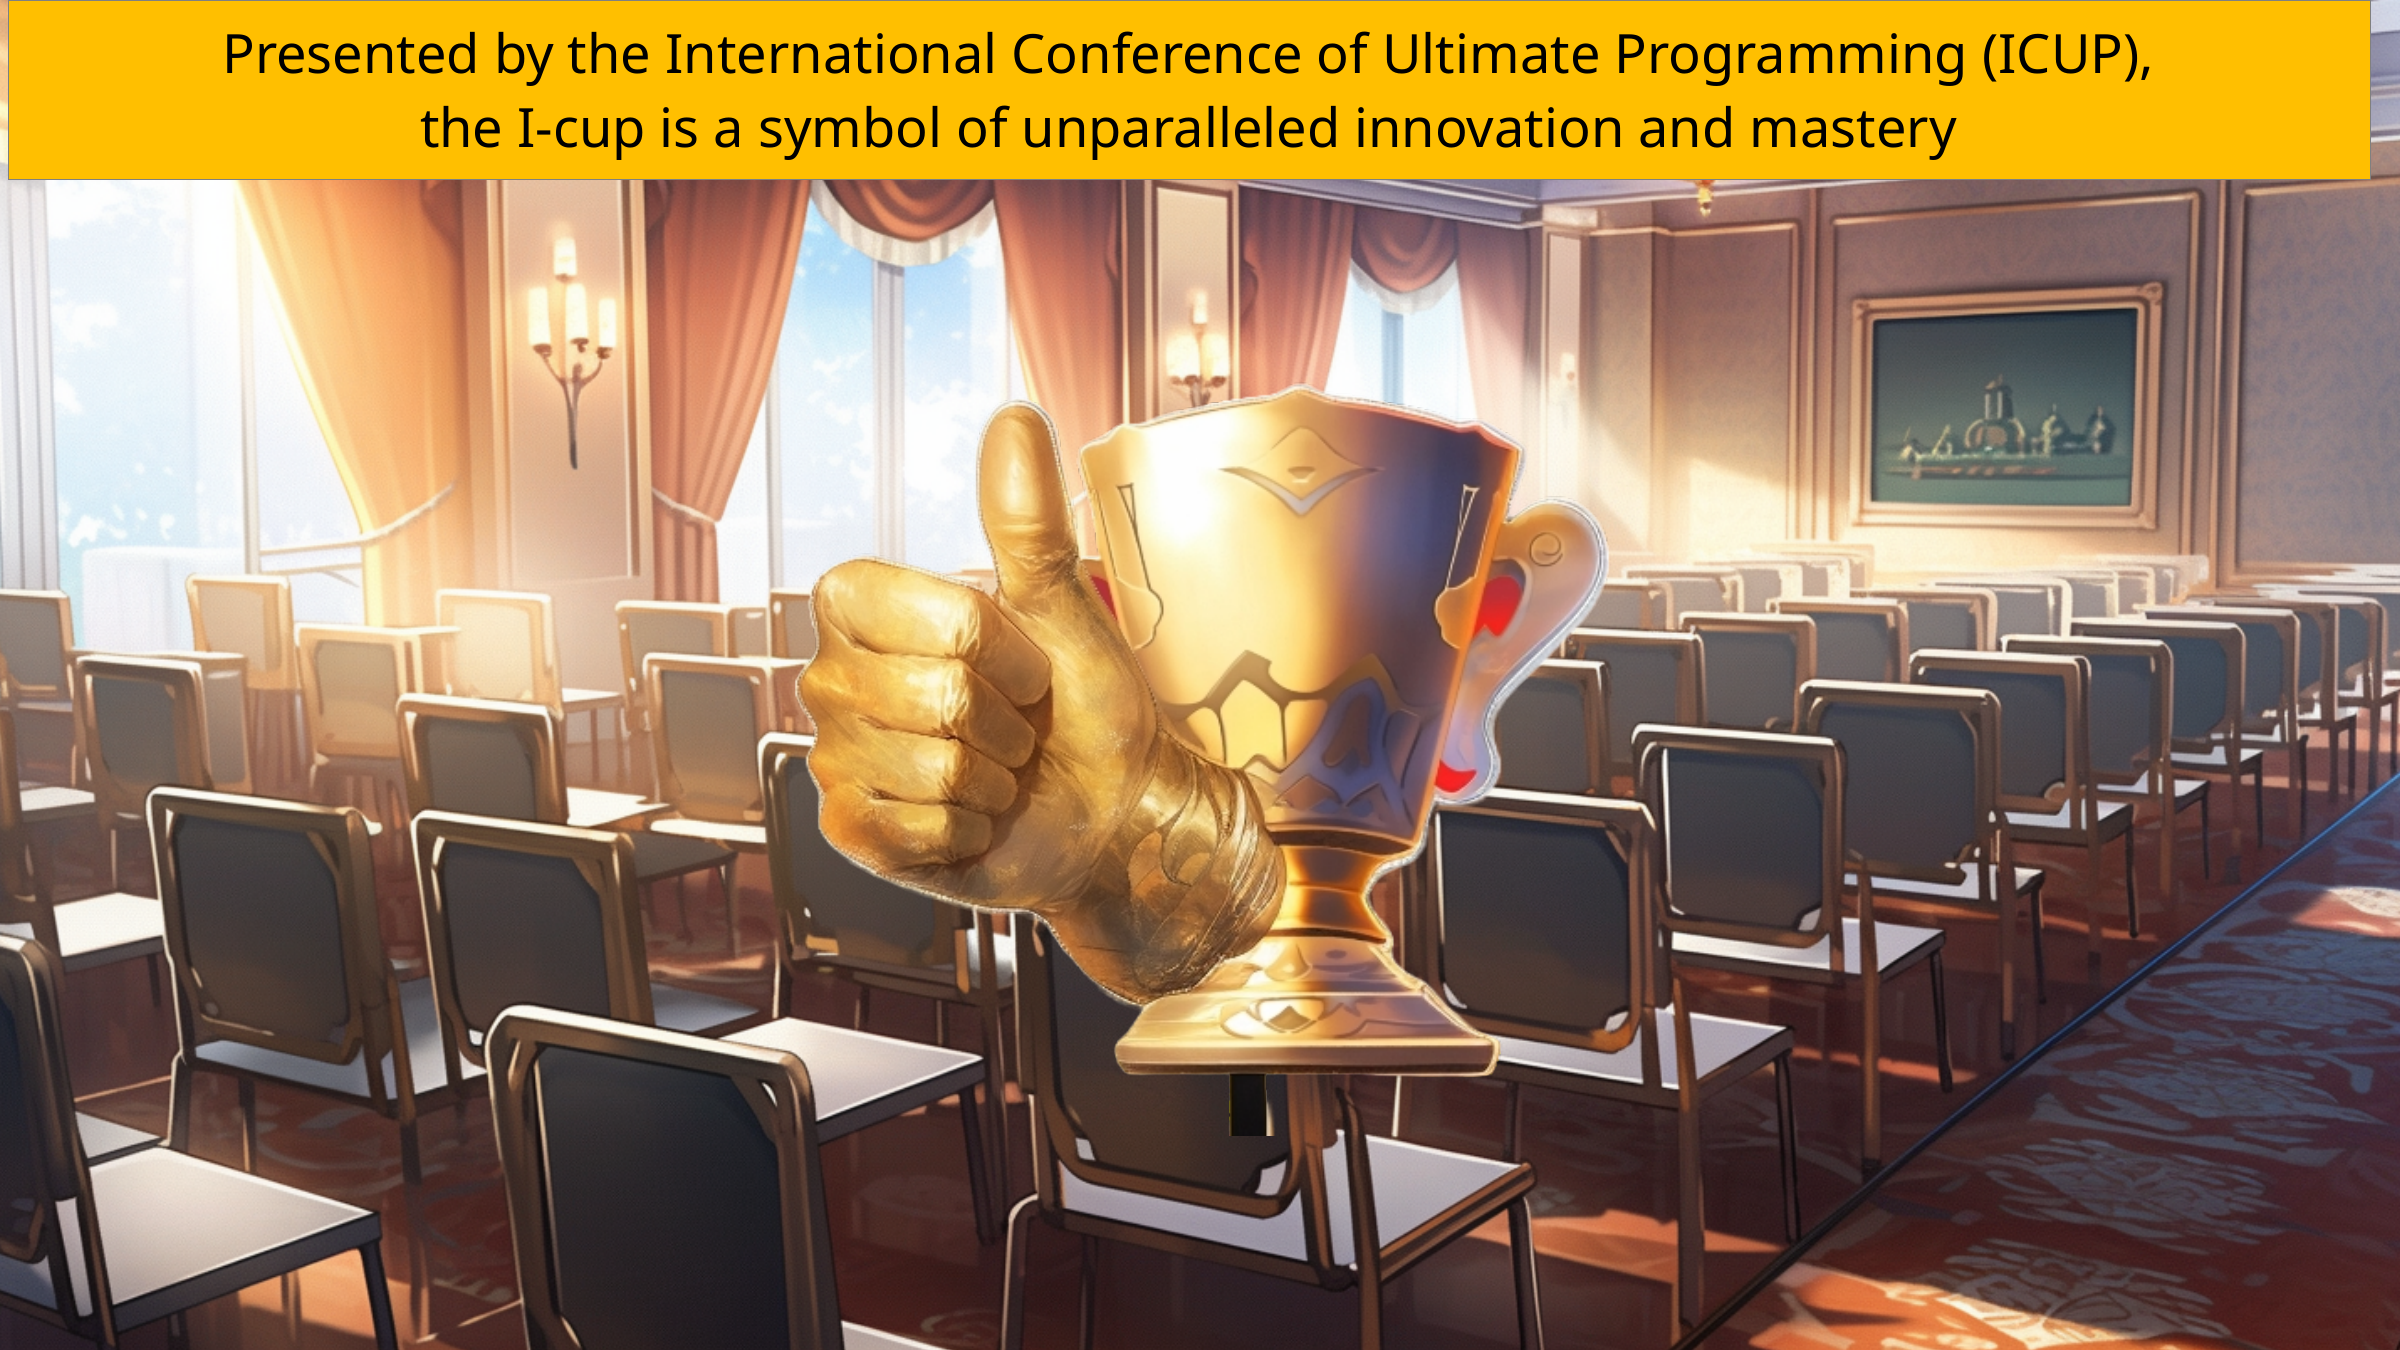

9
Presented by the International Conference of Ultimate Programming (ICUP),
the I-cup is a symbol of unparalleled innovation and mastery